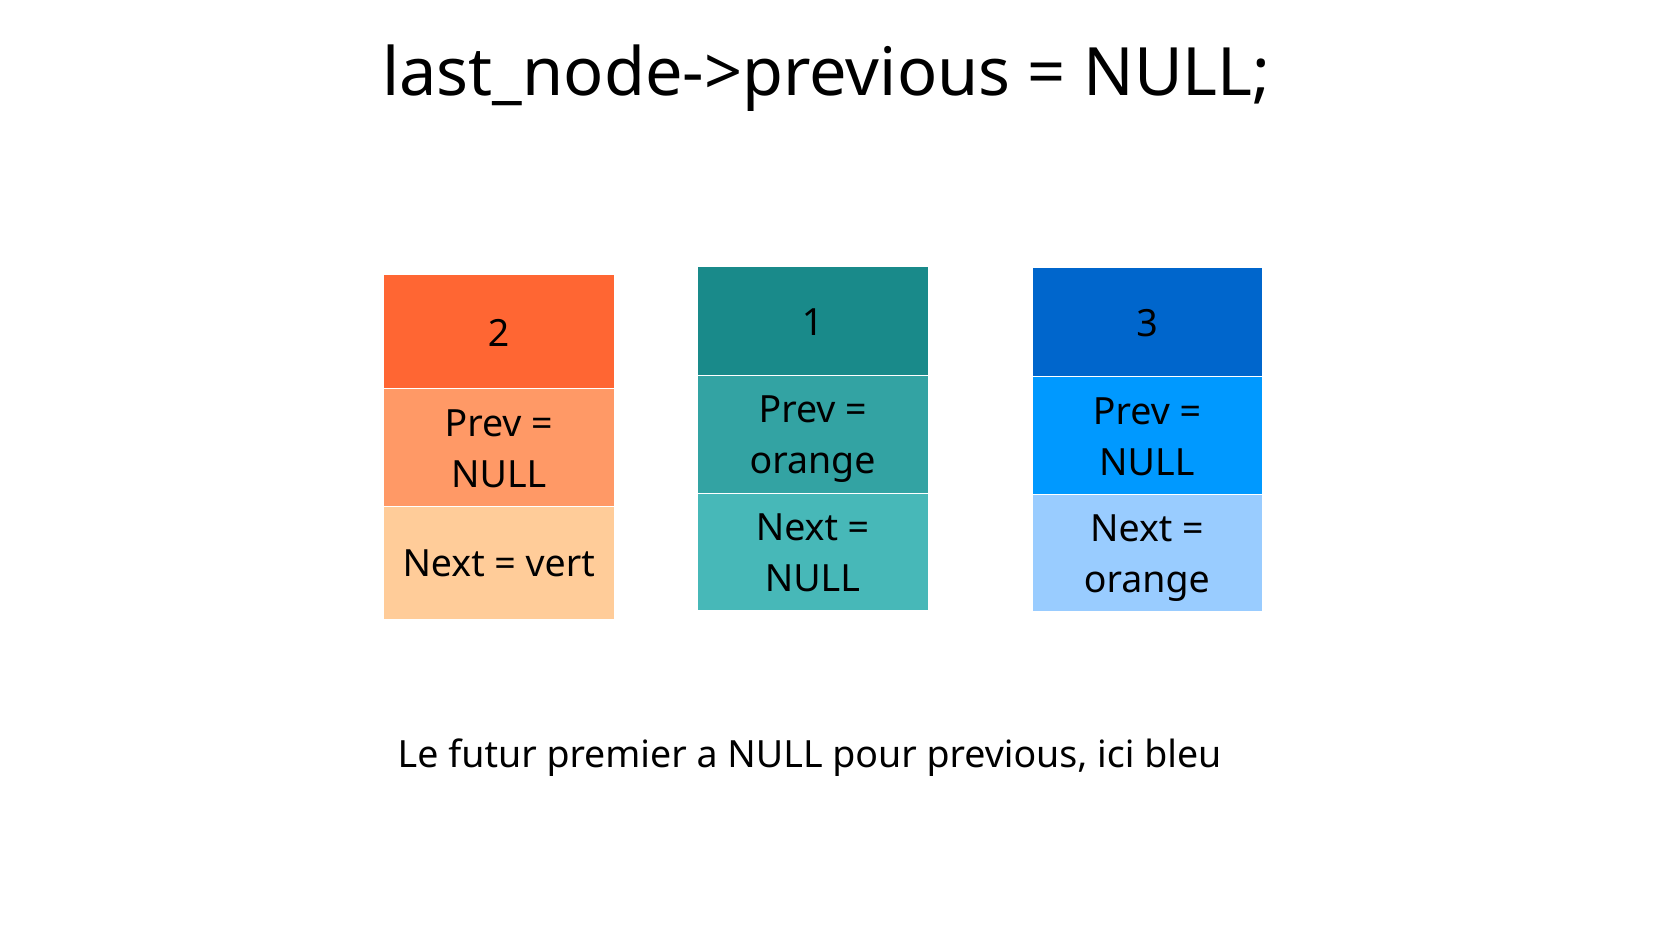

# last_node->previous = NULL;
| 1 |
| --- |
| Prev = orange |
| Next = NULL |
| 3 |
| --- |
| Prev = NULL |
| Next = orange |
| 2 |
| --- |
| Prev = NULL |
| Next = vert |
Le futur premier a NULL pour previous, ici bleu